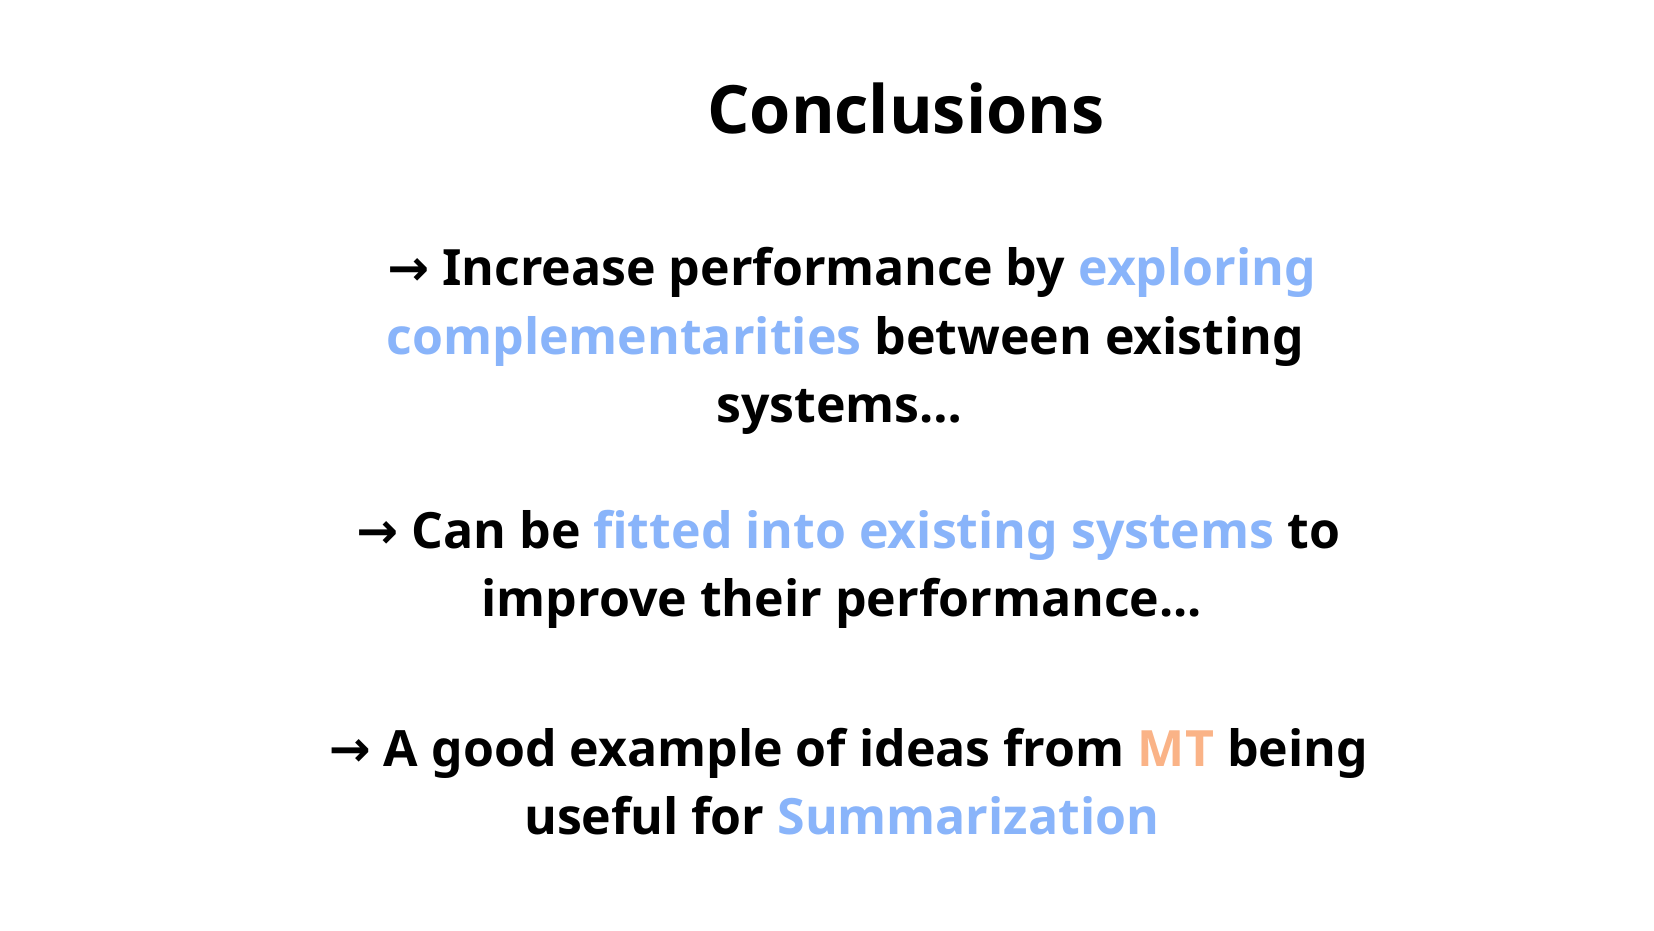

Conclusions
 → Increase performance by exploring complementarities between existing systems…
 → Can be fitted into existing systems to improve their performance...
 → A good example of ideas from MT being useful for Summarization